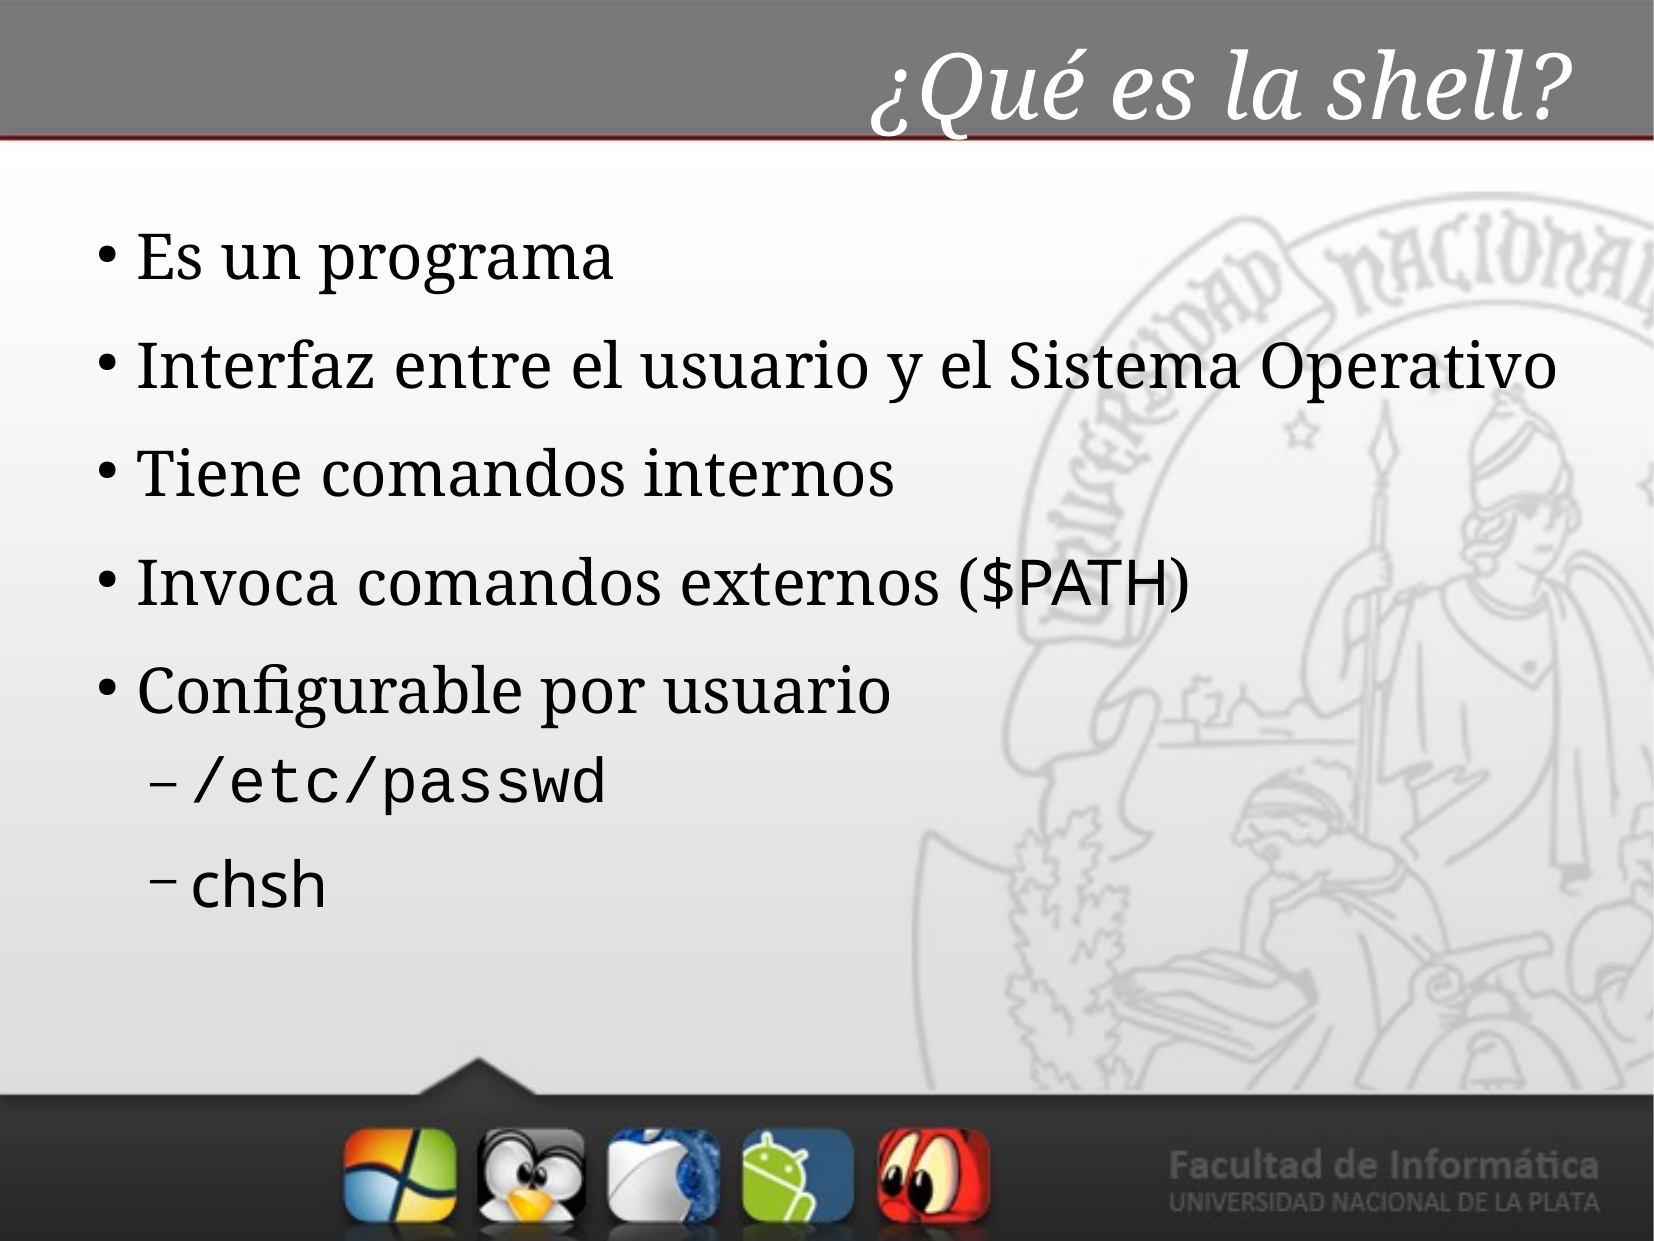

# ¿Qué es la shell?
Es un programa
Interfaz entre el usuario y el Sistema Operativo
Tiene comandos internos
Invoca comandos externos ($PATH)
Configurable por usuario
/etc/passwd
chsh